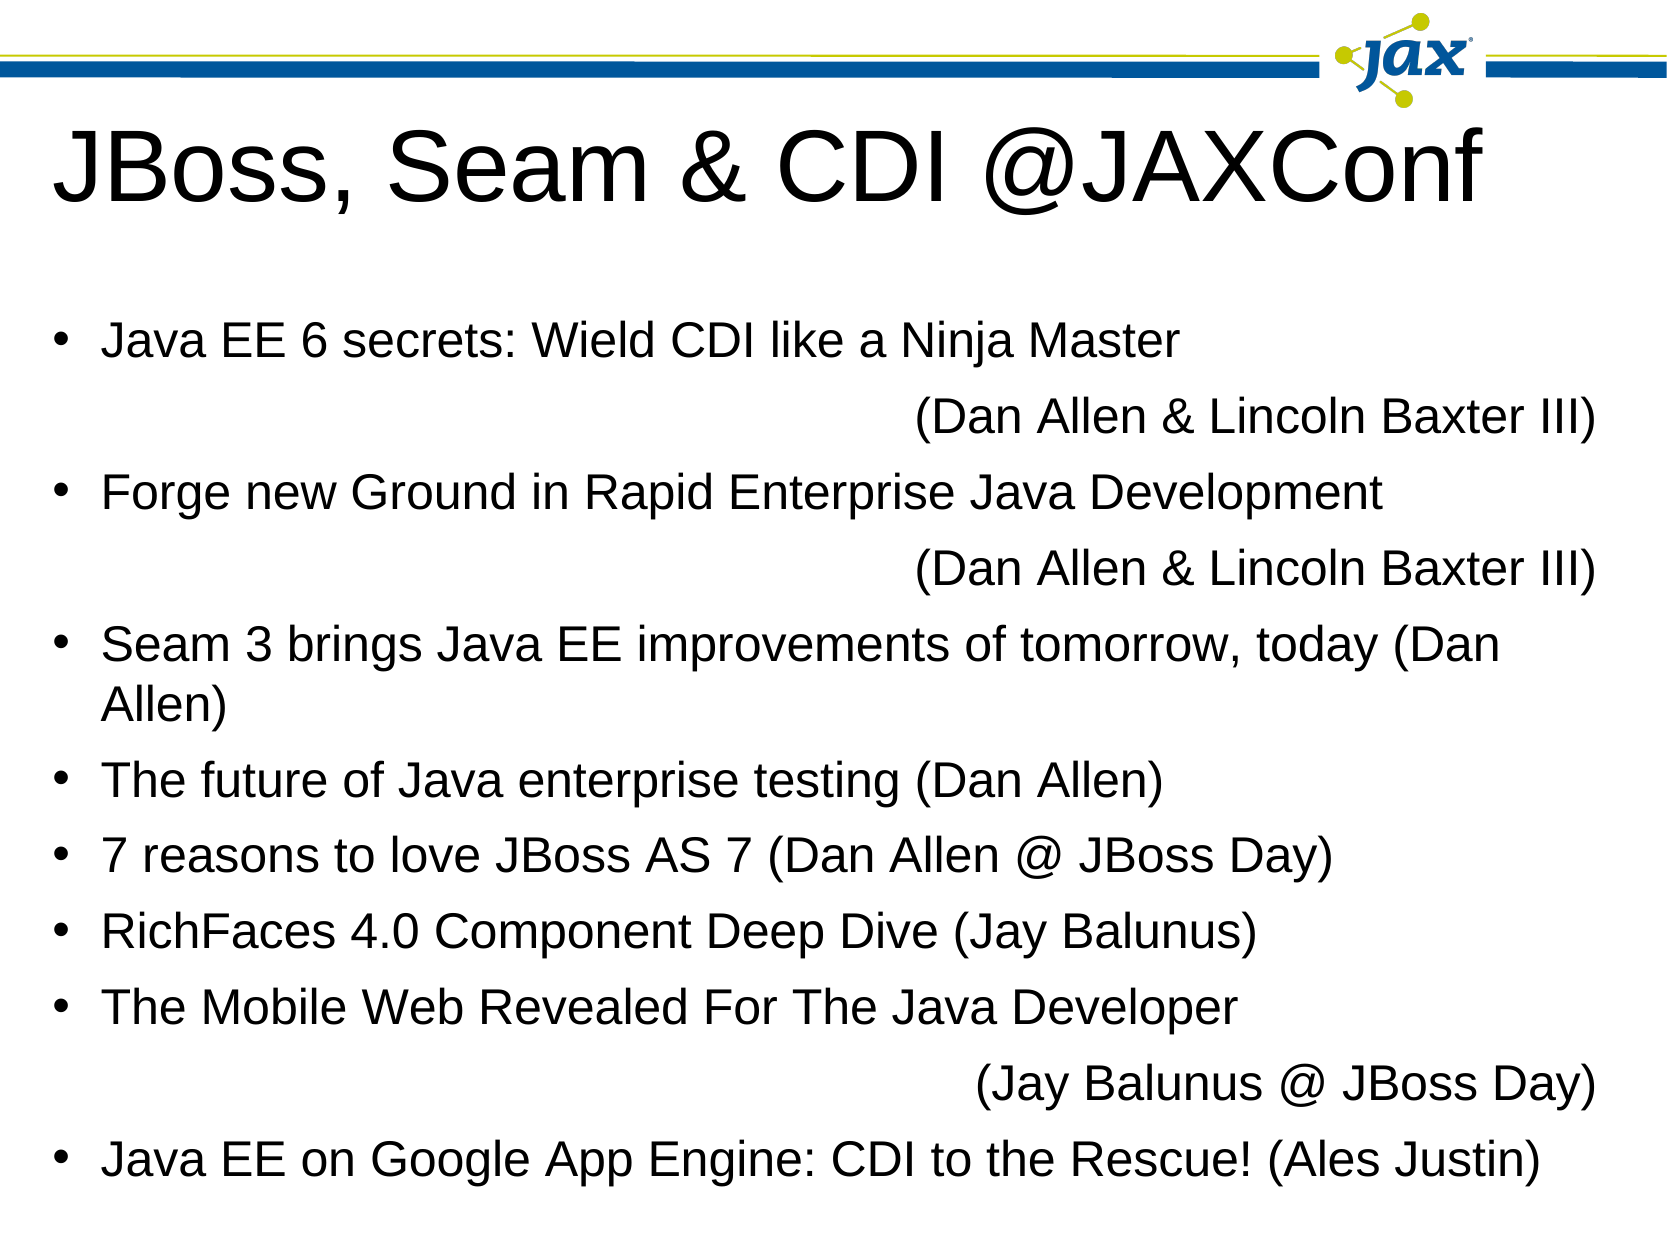

# JBoss, Seam & CDI @JAXConf
Java EE 6 secrets: Wield CDI like a Ninja Master
(Dan Allen & Lincoln Baxter III)
Forge new Ground in Rapid Enterprise Java Development
(Dan Allen & Lincoln Baxter III)
Seam 3 brings Java EE improvements of tomorrow, today (Dan Allen)
The future of Java enterprise testing (Dan Allen)
7 reasons to love JBoss AS 7 (Dan Allen @ JBoss Day)
RichFaces 4.0 Component Deep Dive (Jay Balunus)
The Mobile Web Revealed For The Java Developer
(Jay Balunus @ JBoss Day)
Java EE on Google App Engine: CDI to the Rescue! (Ales Justin)